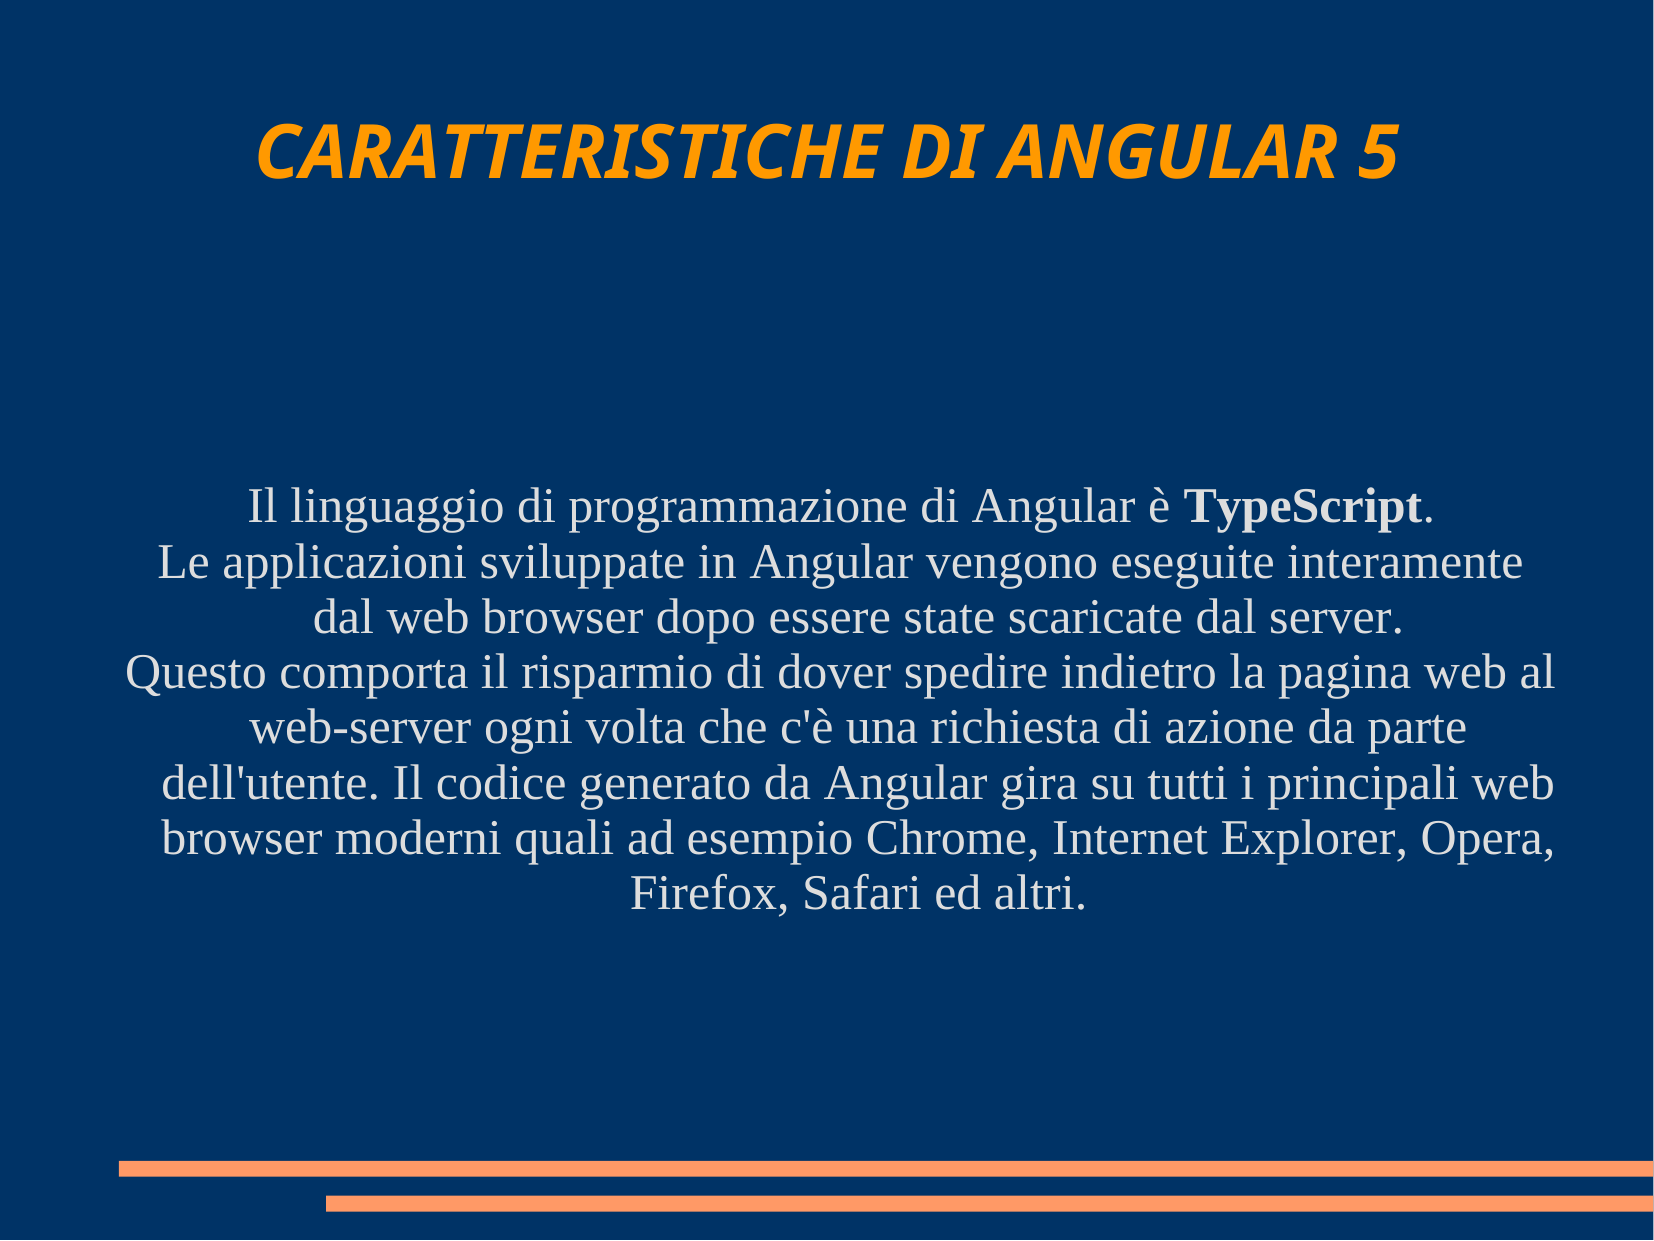

# CARATTERISTICHE DI ANGULAR 5
Il linguaggio di programmazione di Angular è TypeScript.
Le applicazioni sviluppate in Angular vengono eseguite interamente dal web browser dopo essere state scaricate dal server.
Questo comporta il risparmio di dover spedire indietro la pagina web al web-server ogni volta che c'è una richiesta di azione da parte dell'utente. Il codice generato da Angular gira su tutti i principali web browser moderni quali ad esempio Chrome, Internet Explorer, Opera, Firefox, Safari ed altri.